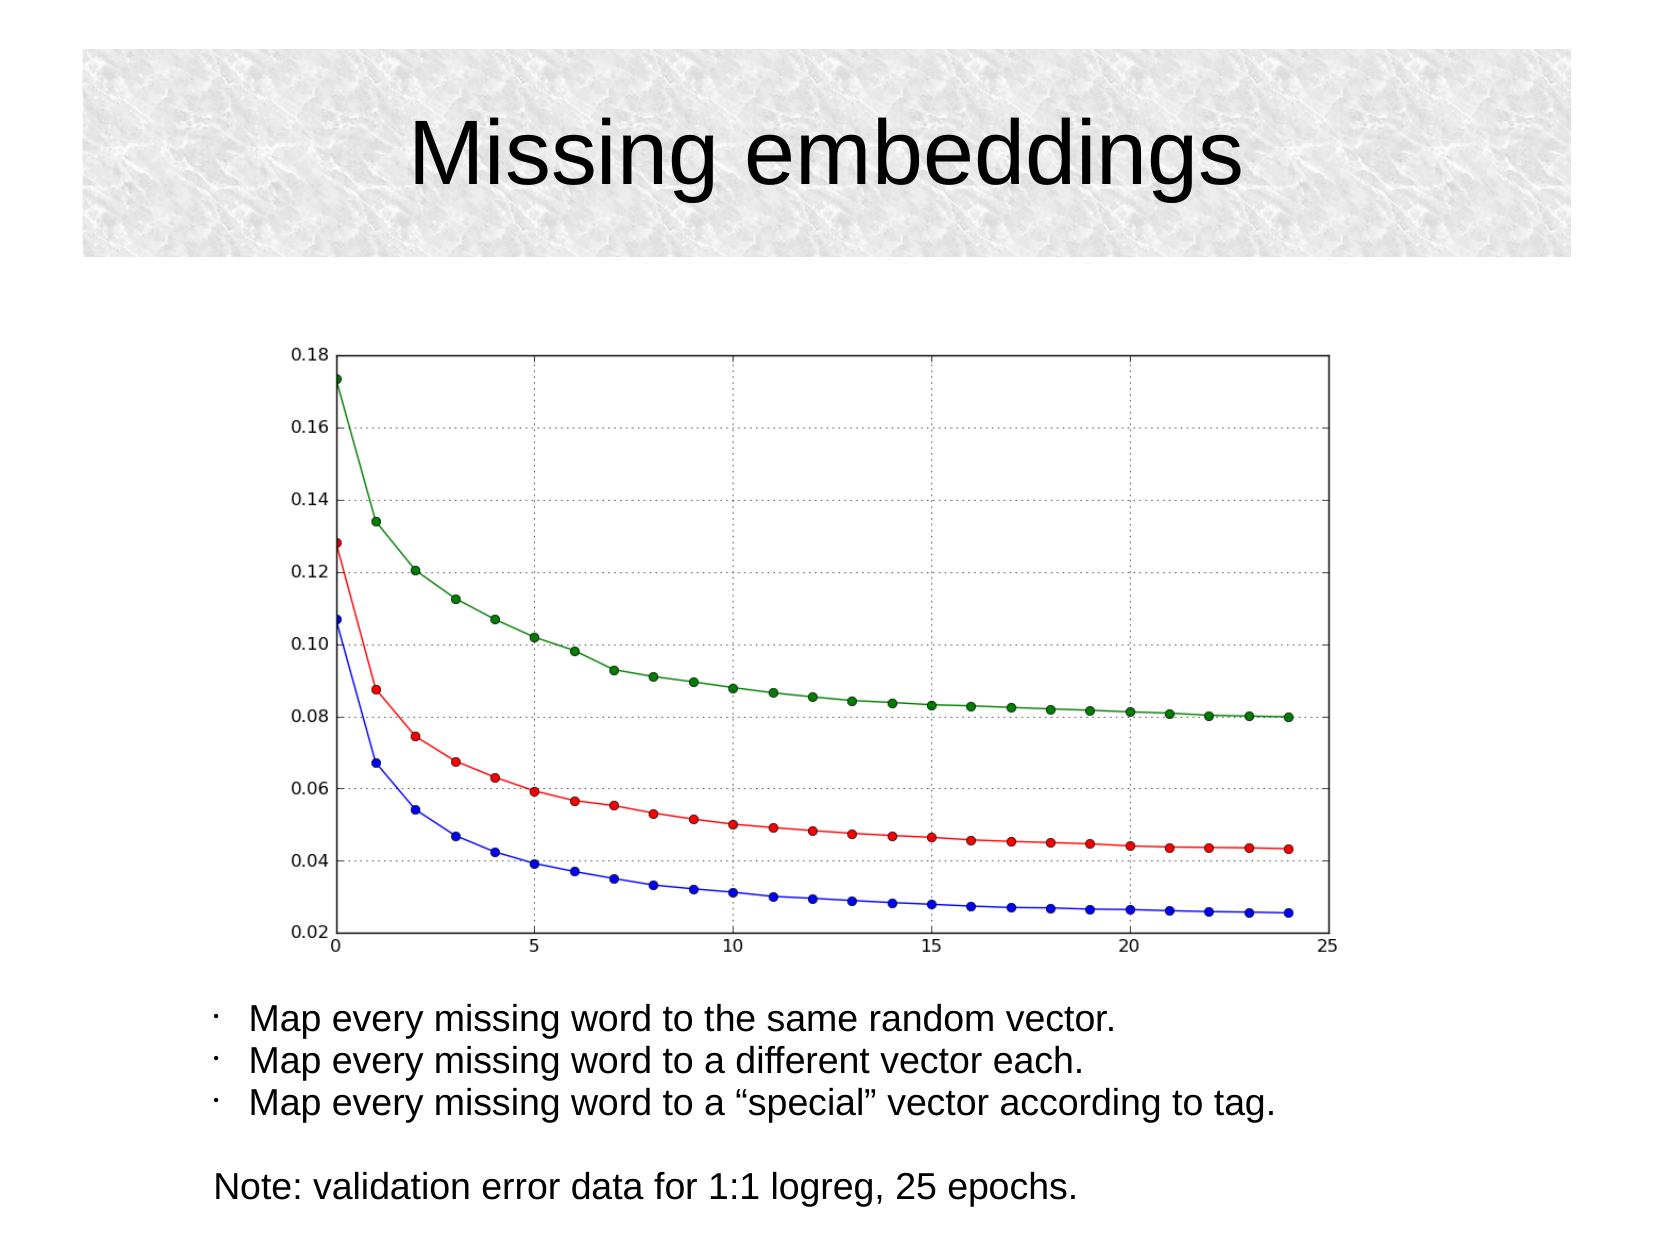

# Missing embeddings
Map every missing word to the same random vector.
Map every missing word to a different vector each.
Map every missing word to a “special” vector according to tag.
Note: validation error data for 1:1 logreg, 25 epochs.